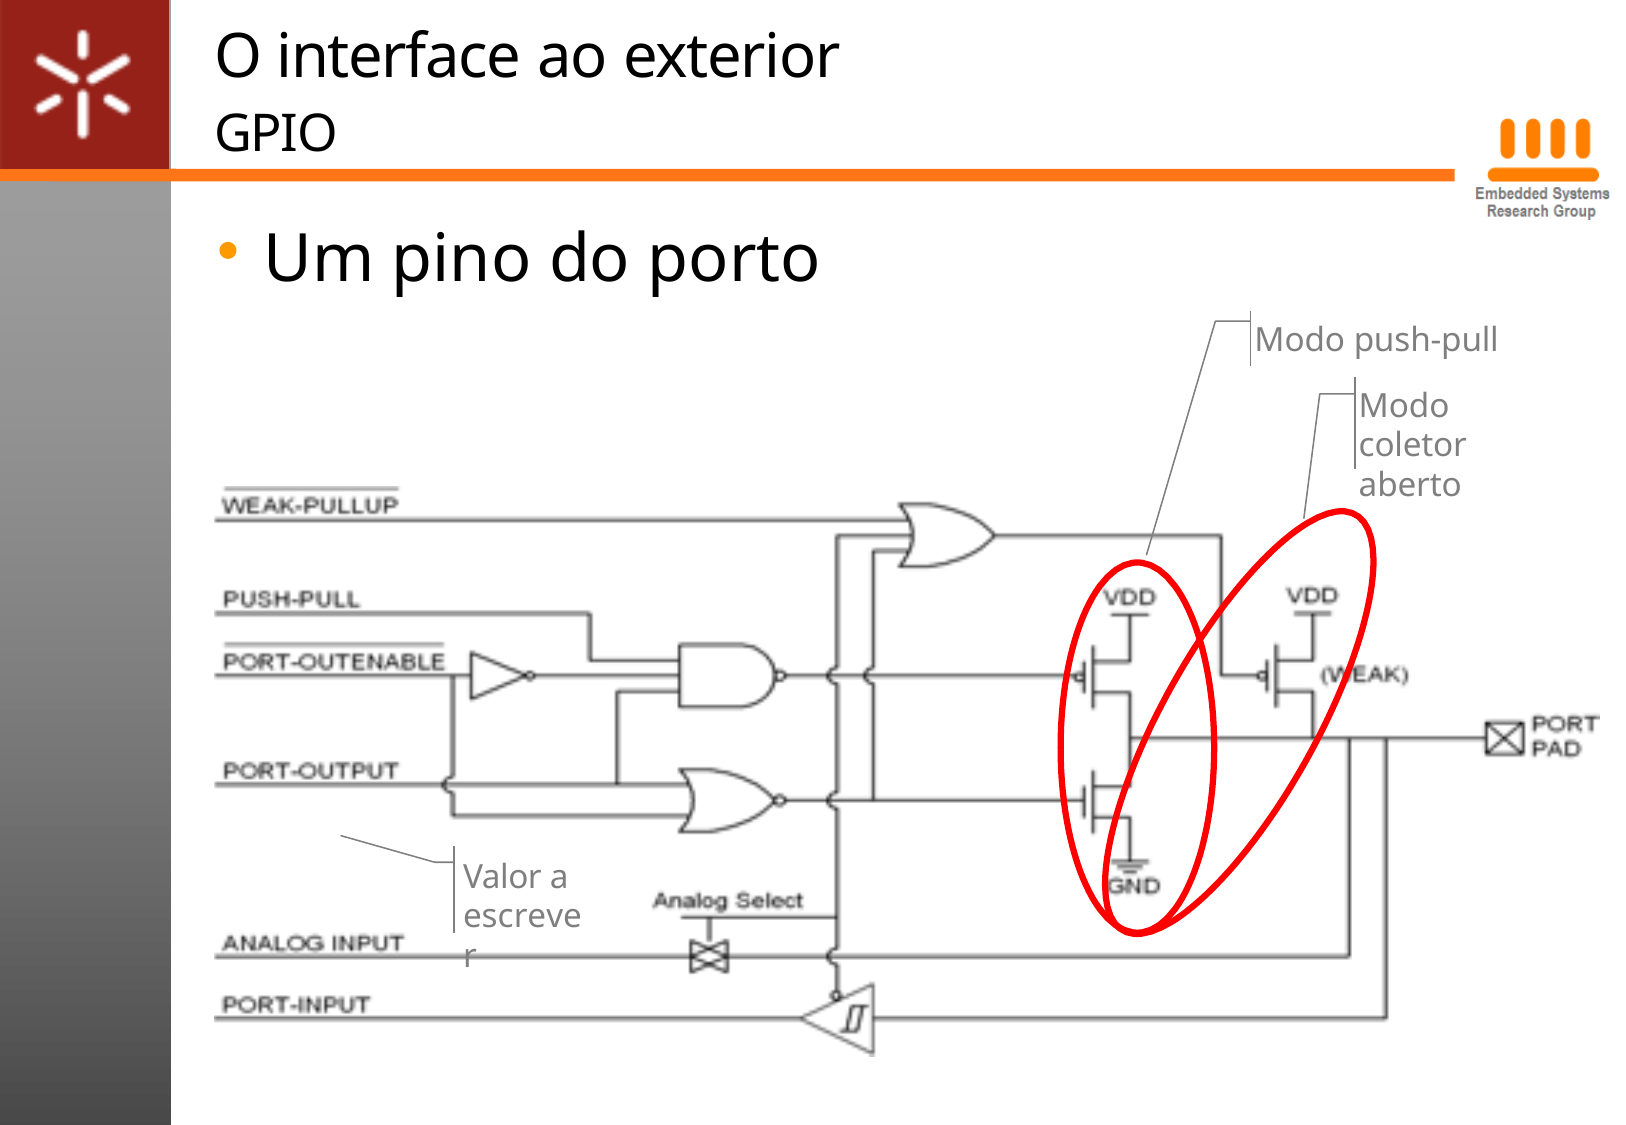

# O interface ao exterior GPIO
Um pino do porto
Modo push-pull
Modo
coletor aberto
Valor a escrever